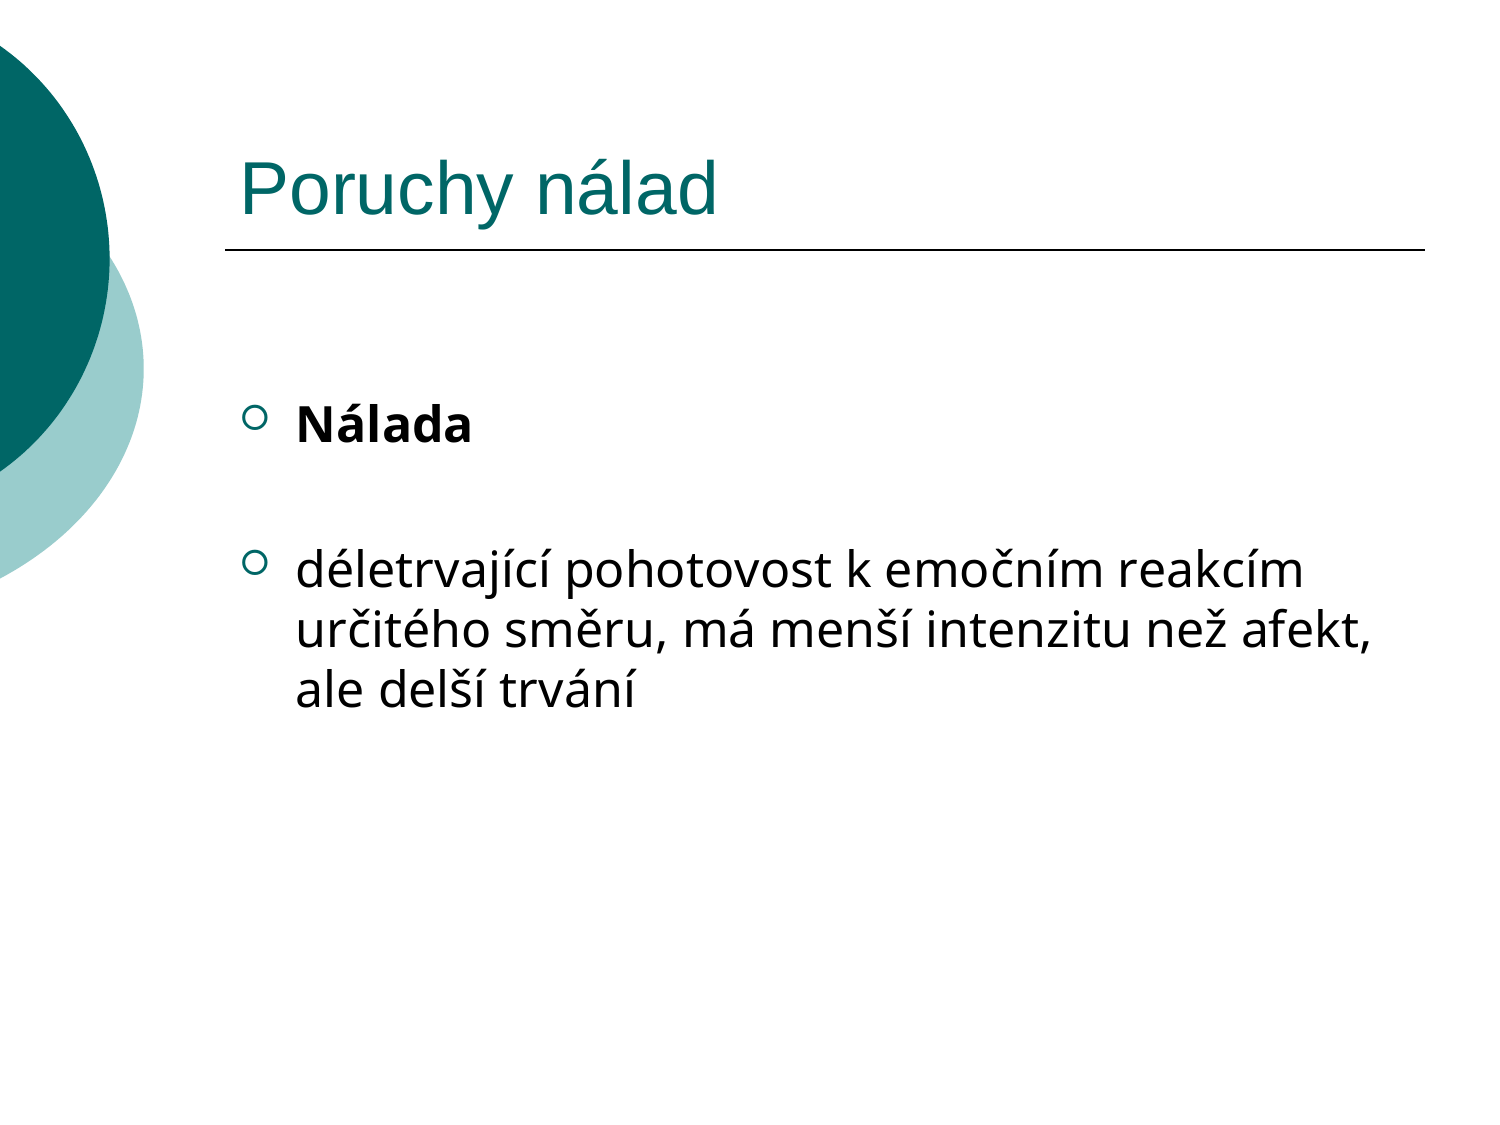

# Poruchy nálad
Nálada
déletrvající pohotovost k emočním reakcím určitého směru, má menší intenzitu než afekt, ale delší trvání